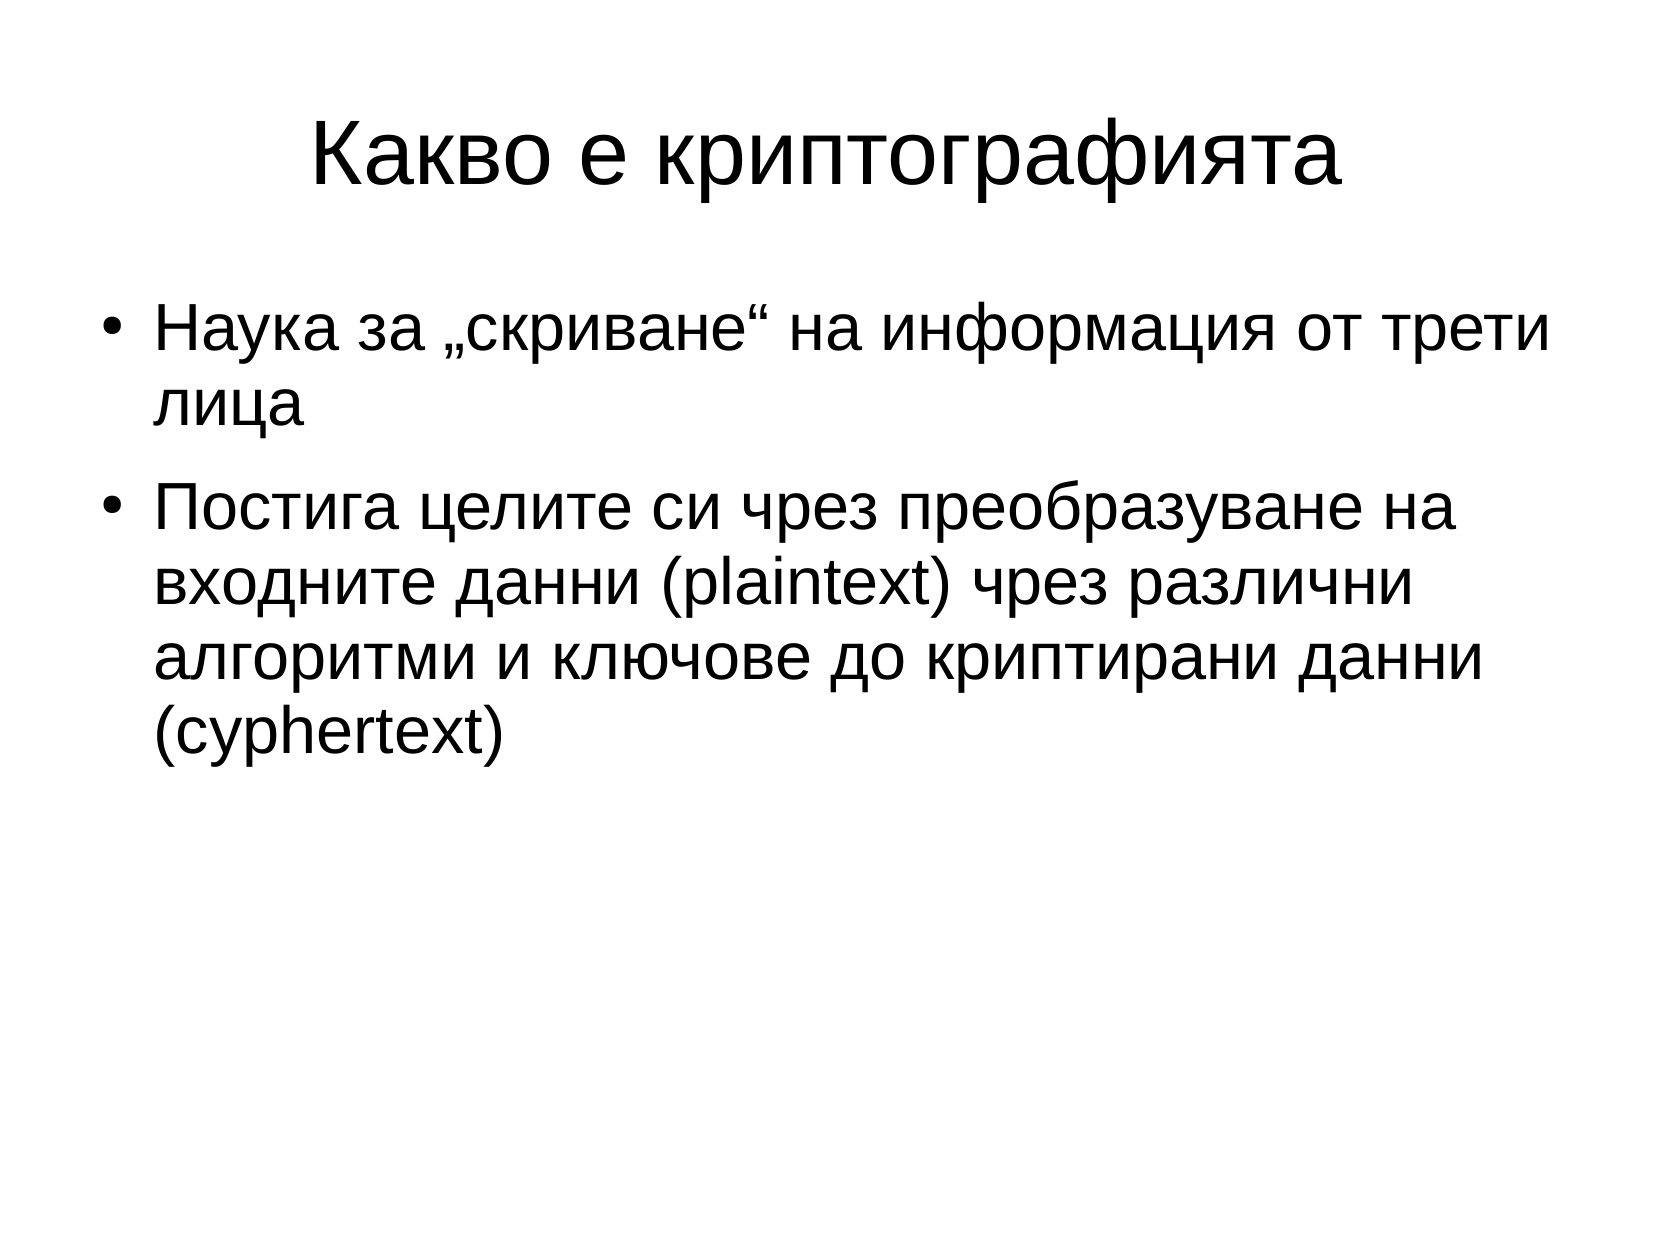

# Какво е криптографията
Наука за „скриване“ на информация от трети лица
Постига целите си чрез преобразуване на входните данни (plaintext) чрез различни алгоритми и ключове до криптирани данни (cyphertext)